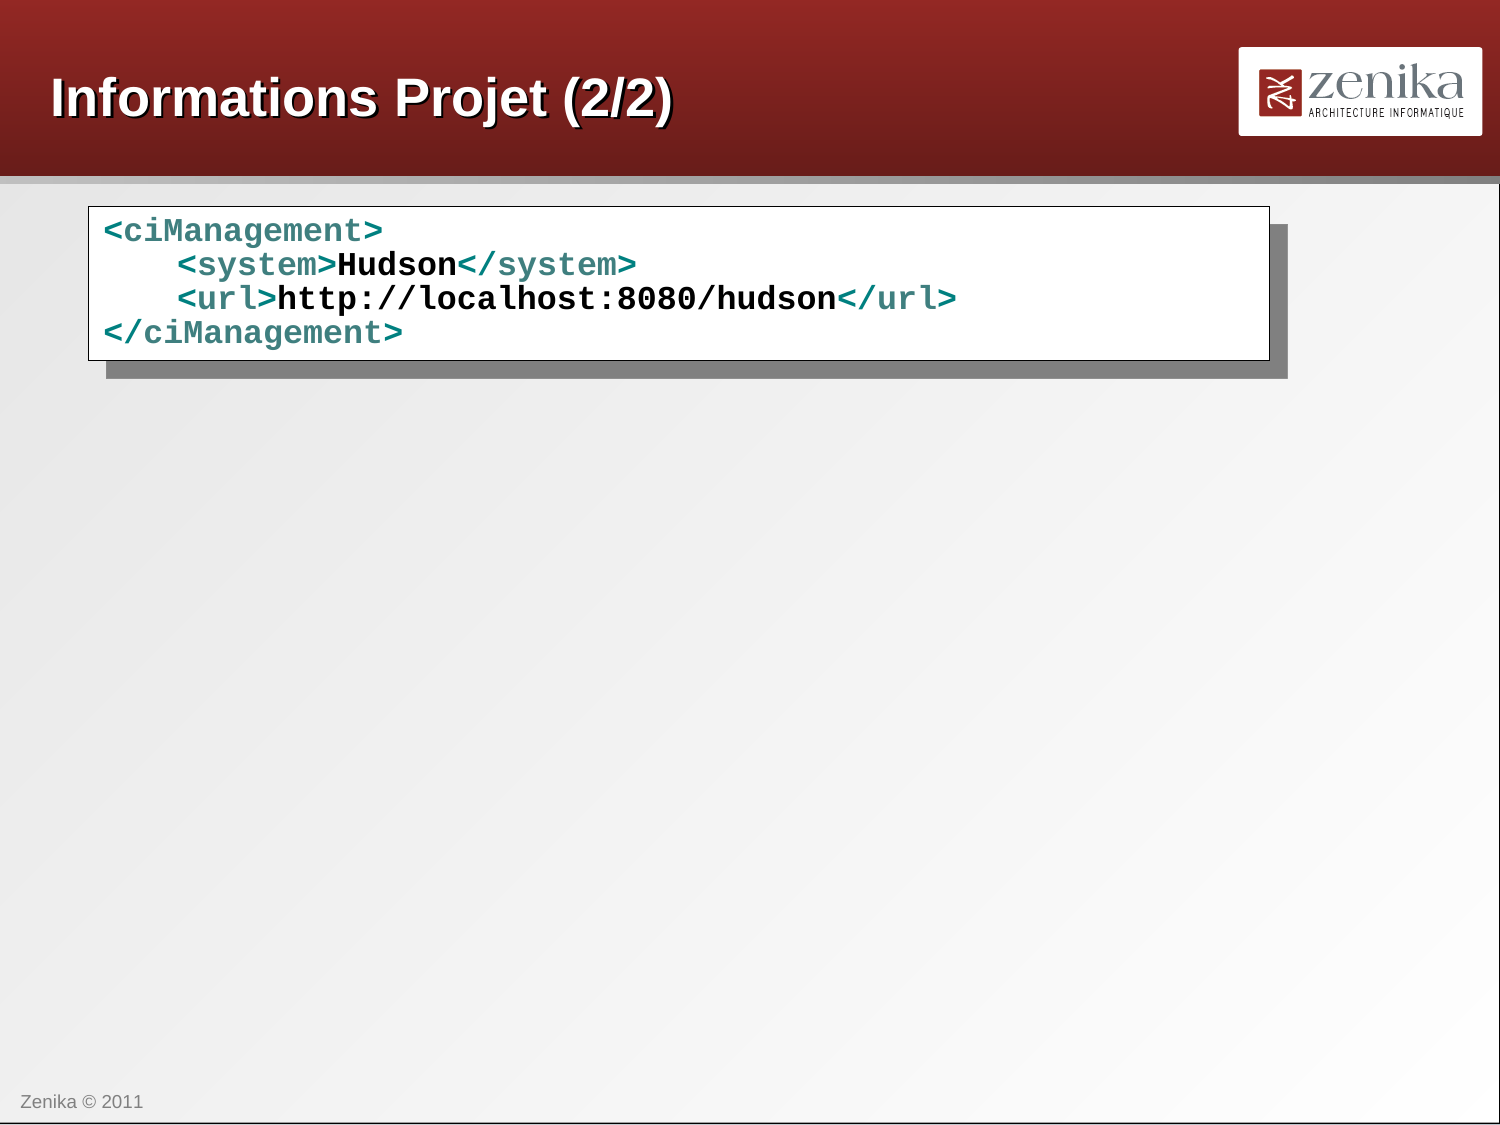

# Informations Projet (2/2)
<ciManagement>
	<system>Hudson</system>
	<url>http://localhost:8080/hudson</url>
</ciManagement>